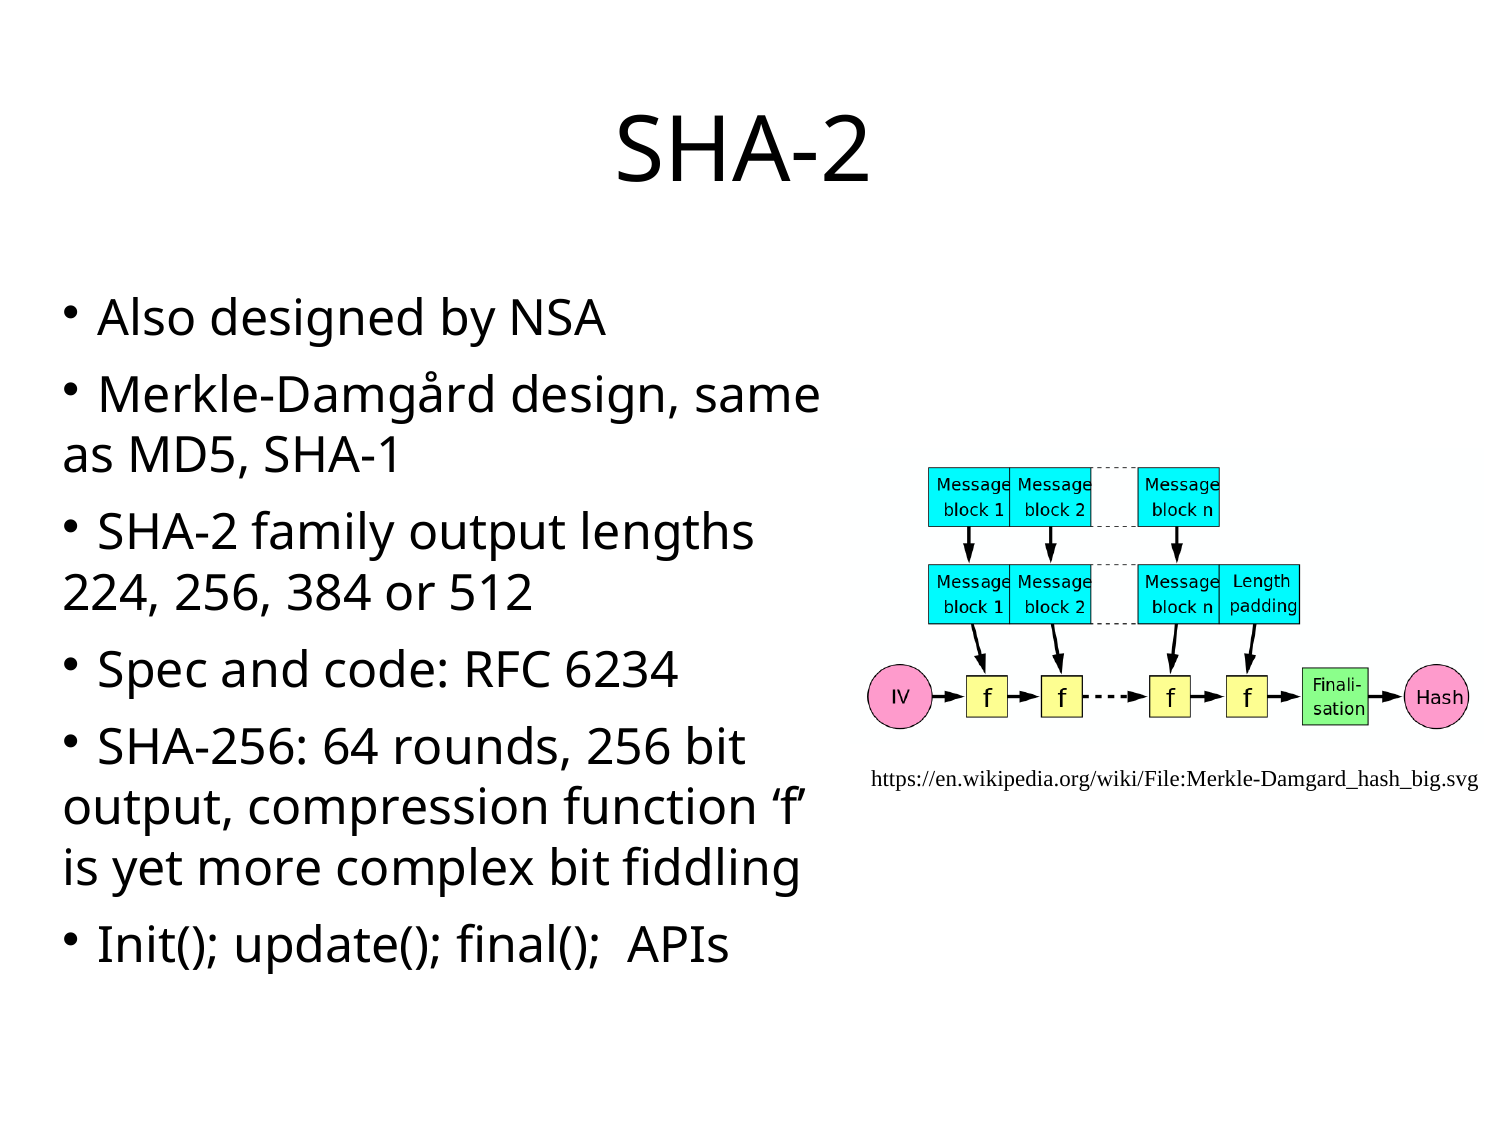

# SHA-2
 Also designed by NSA
 Merkle-Damgård design, same as MD5, SHA-1
 SHA-2 family output lengths 224, 256, 384 or 512
 Spec and code: RFC 6234
 SHA-256: 64 rounds, 256 bit output, compression function ‘f’ is yet more complex bit fiddling
 Init(); update(); final(); APIs
https://en.wikipedia.org/wiki/File:Merkle-Damgard_hash_big.svg